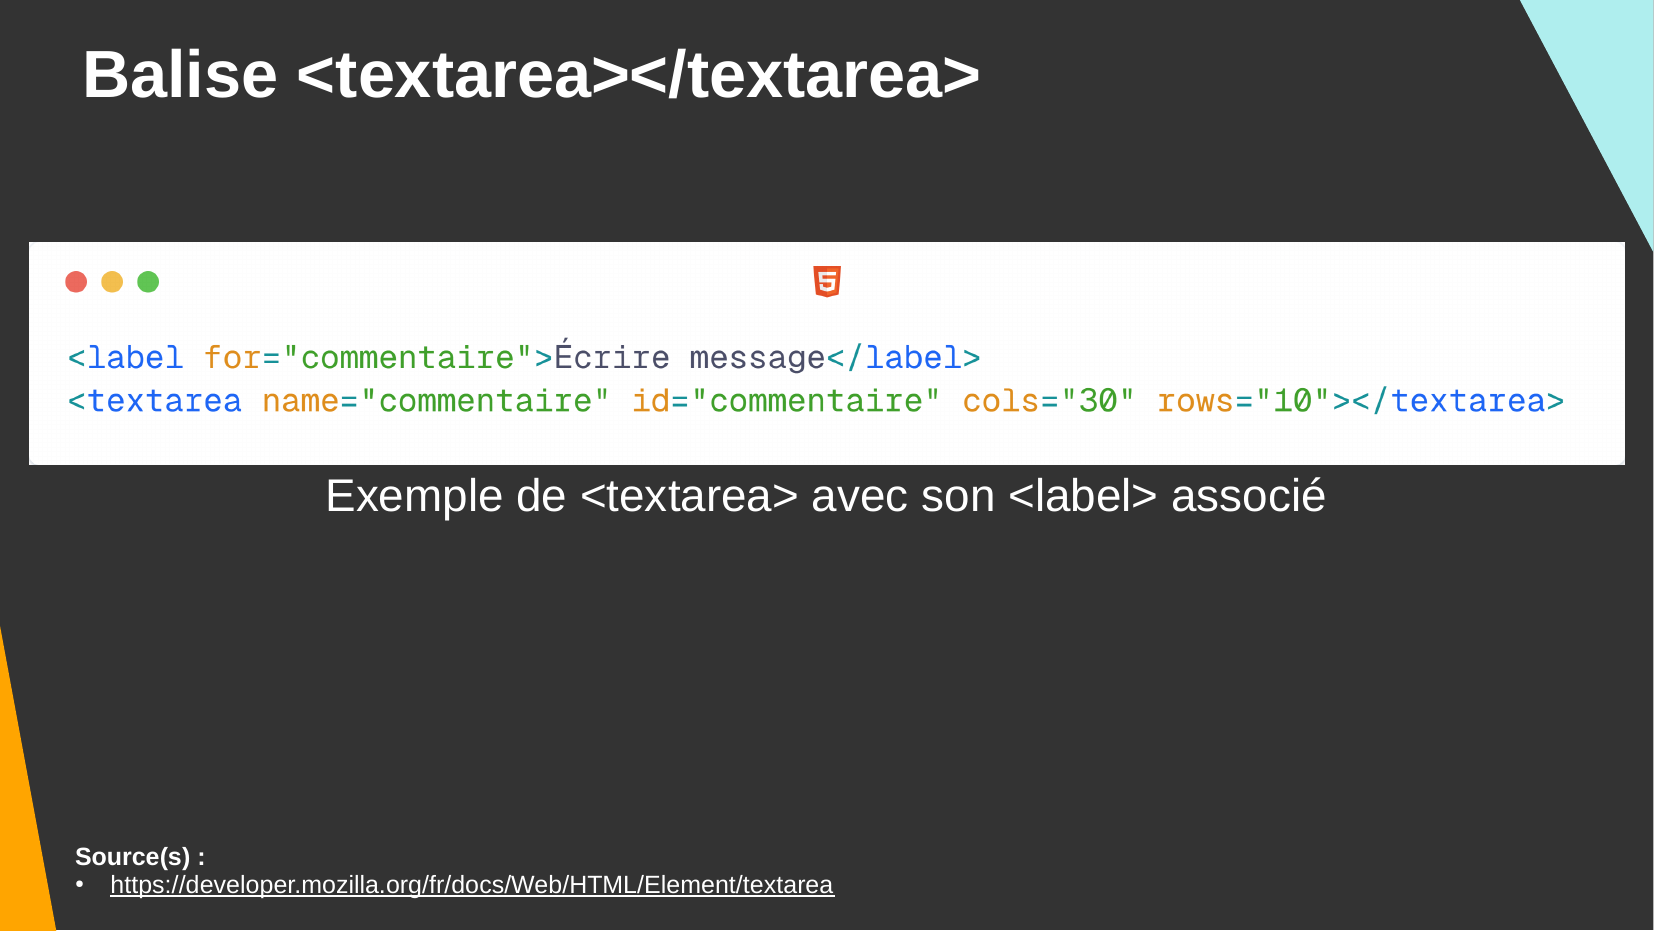

# Balise <textarea></textarea>
Exemple de <textarea> avec son <label> associé
Source(s) :
https://developer.mozilla.org/fr/docs/Web/HTML/Element/textarea